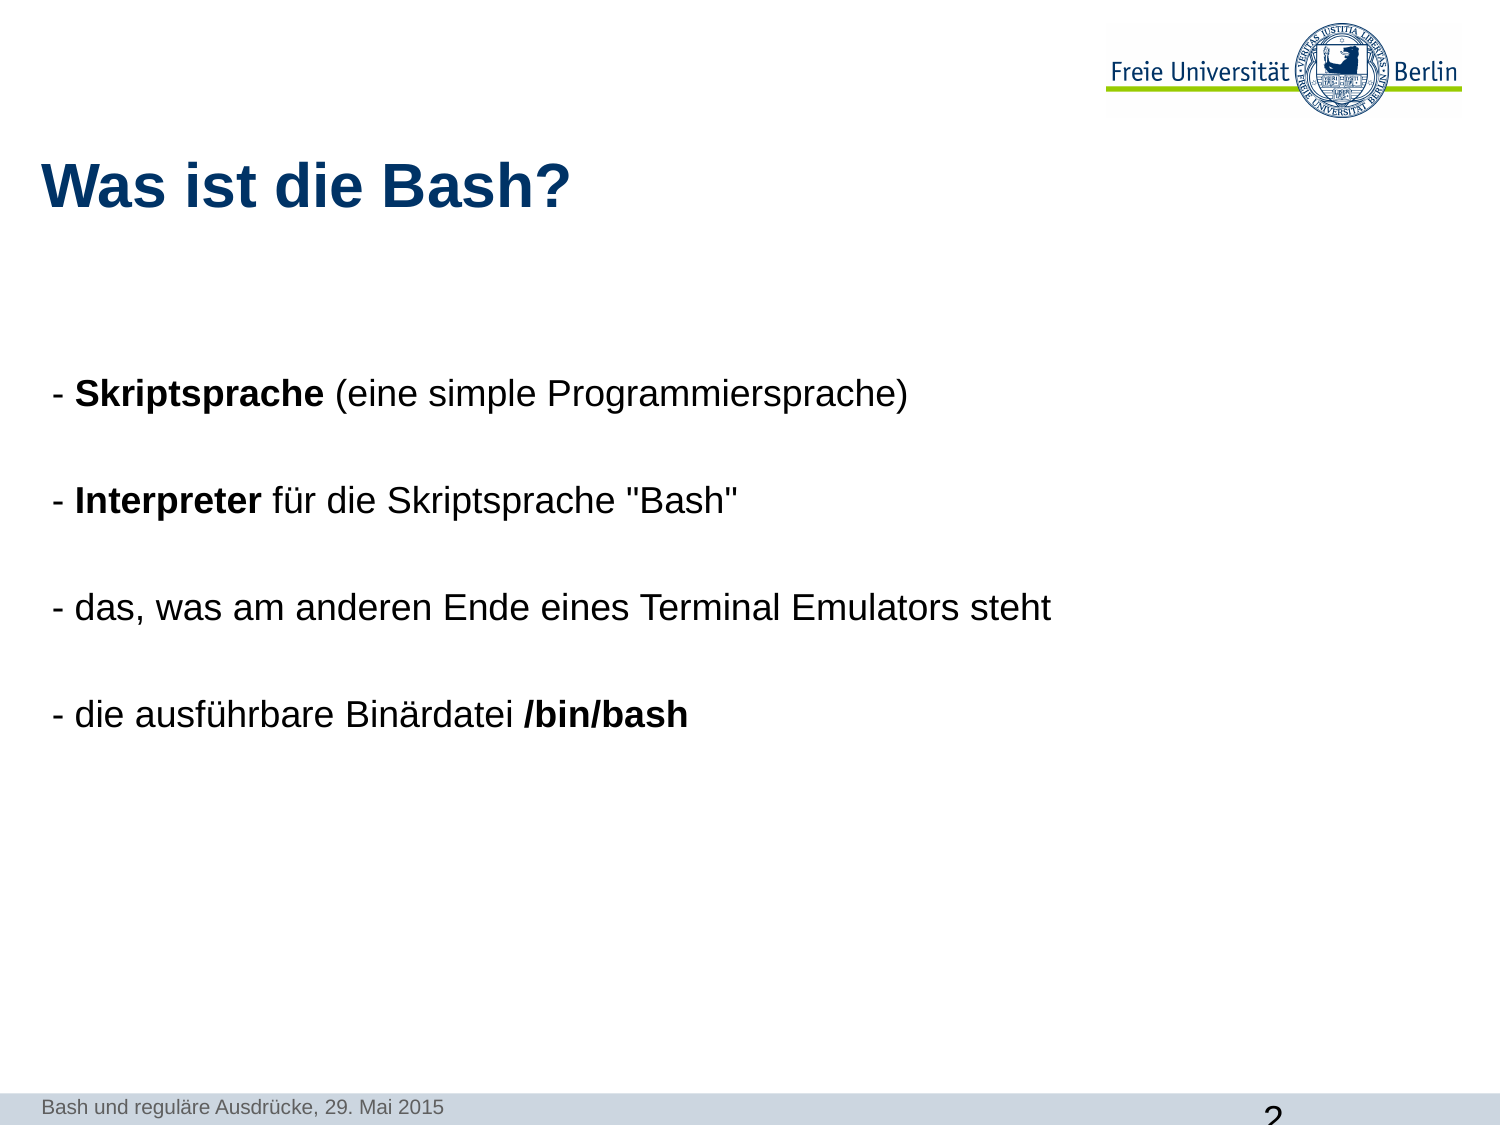

# Was ist die Bash?
 - Skriptsprache (eine simple Programmiersprache)
 - Interpreter für die Skriptsprache "Bash"
 - das, was am anderen Ende eines Terminal Emulators steht
 - die ausführbare Binärdatei /bin/bash